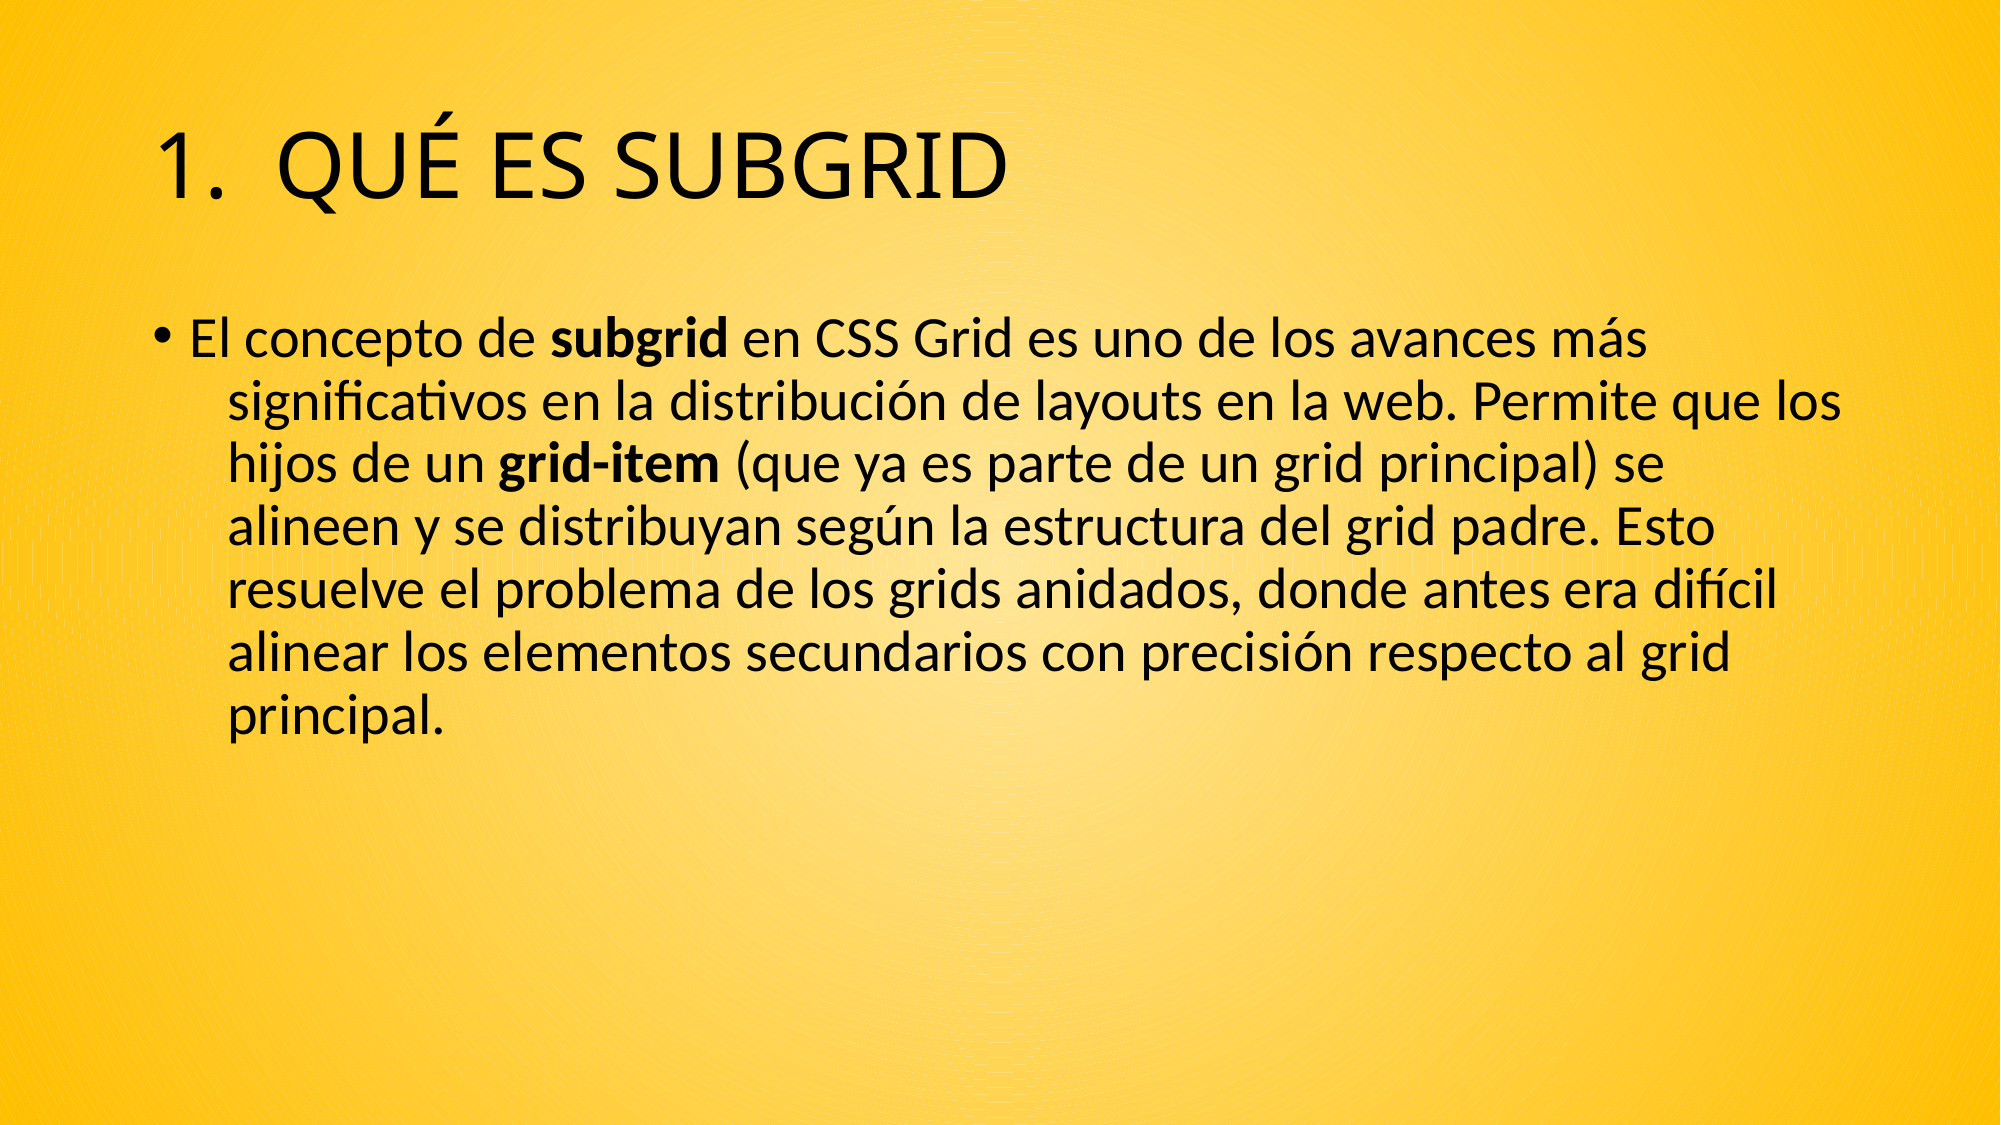

# QUÉ ES SUBGRID
El concepto de subgrid en CSS Grid es uno de los avances más significativos en la distribución de layouts en la web. Permite que los hijos de un grid-item (que ya es parte de un grid principal) se alineen y se distribuyan según la estructura del grid padre. Esto resuelve el problema de los grids anidados, donde antes era difícil alinear los elementos secundarios con precisión respecto al grid principal.